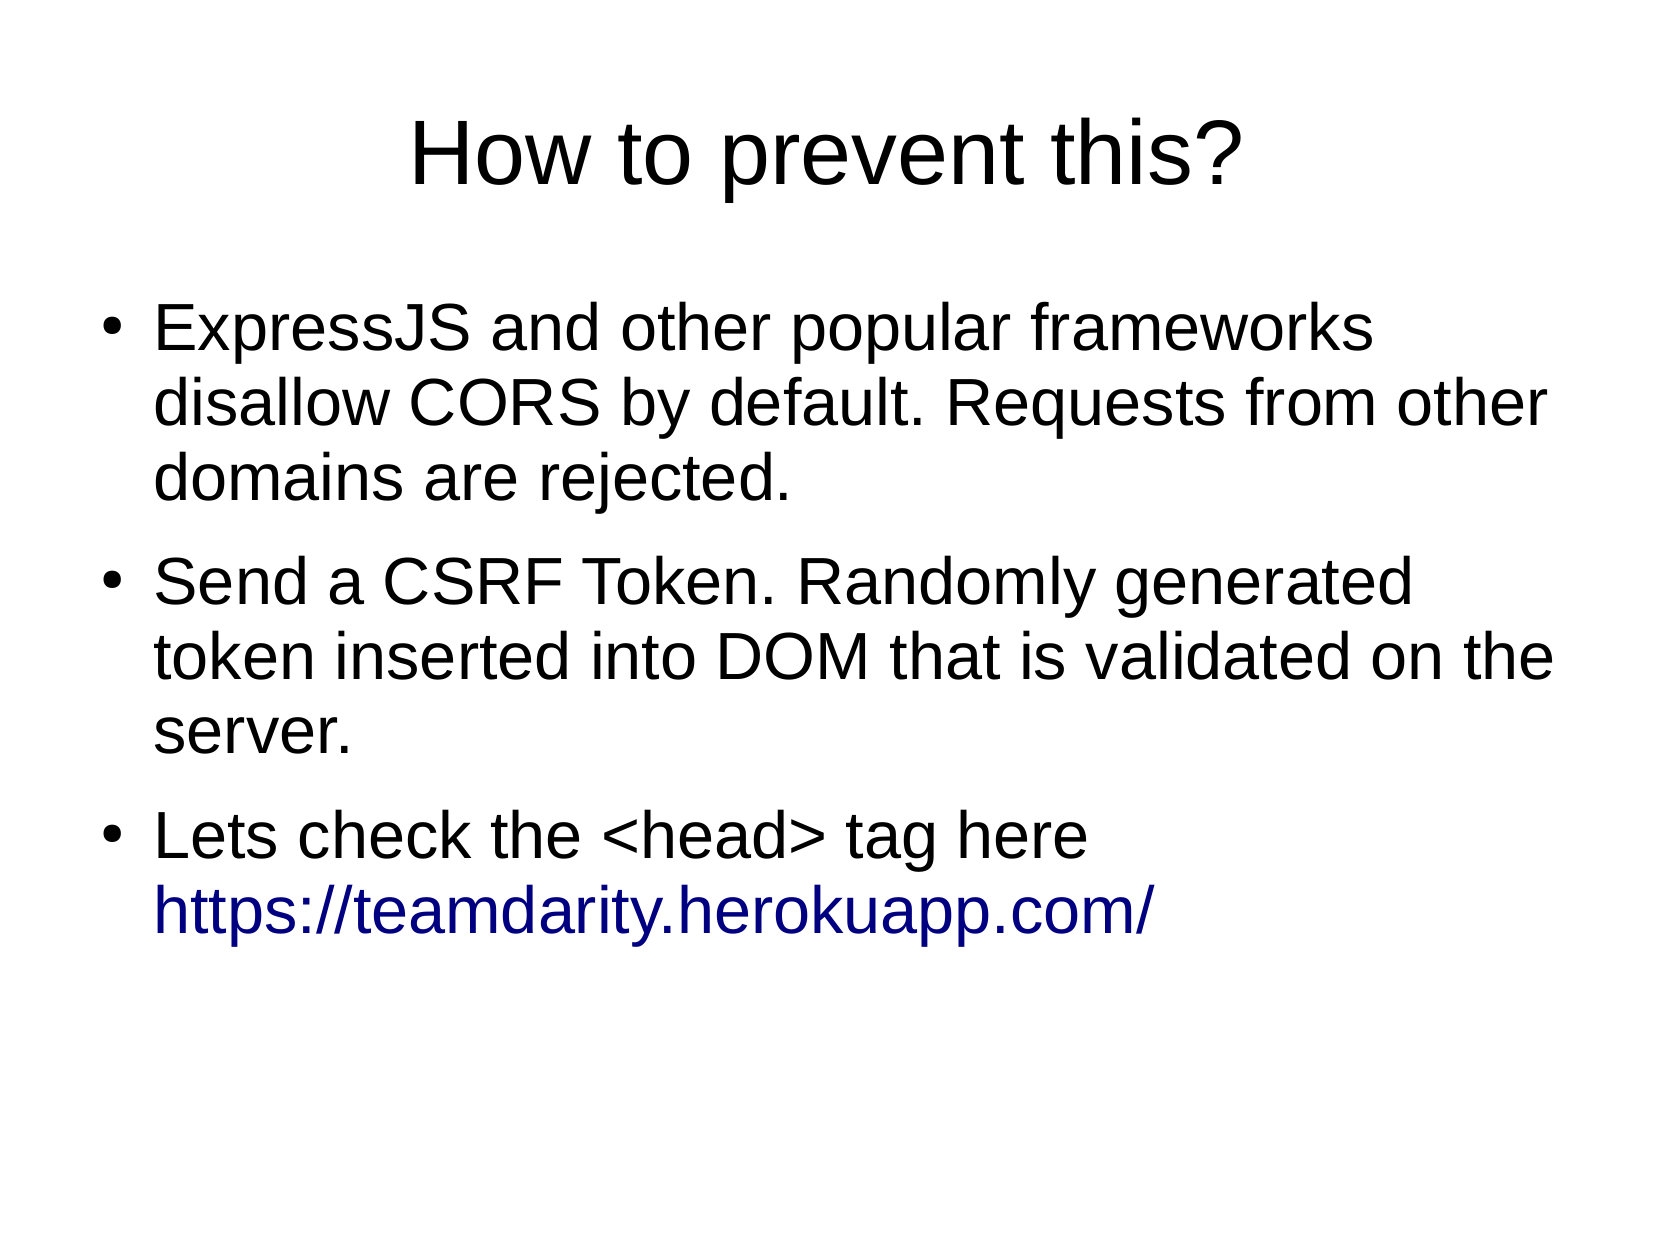

# How to prevent this?
ExpressJS and other popular frameworks disallow CORS by default. Requests from other domains are rejected.
Send a CSRF Token. Randomly generated token inserted into DOM that is validated on the server.
Lets check the <head> tag here https://teamdarity.herokuapp.com/